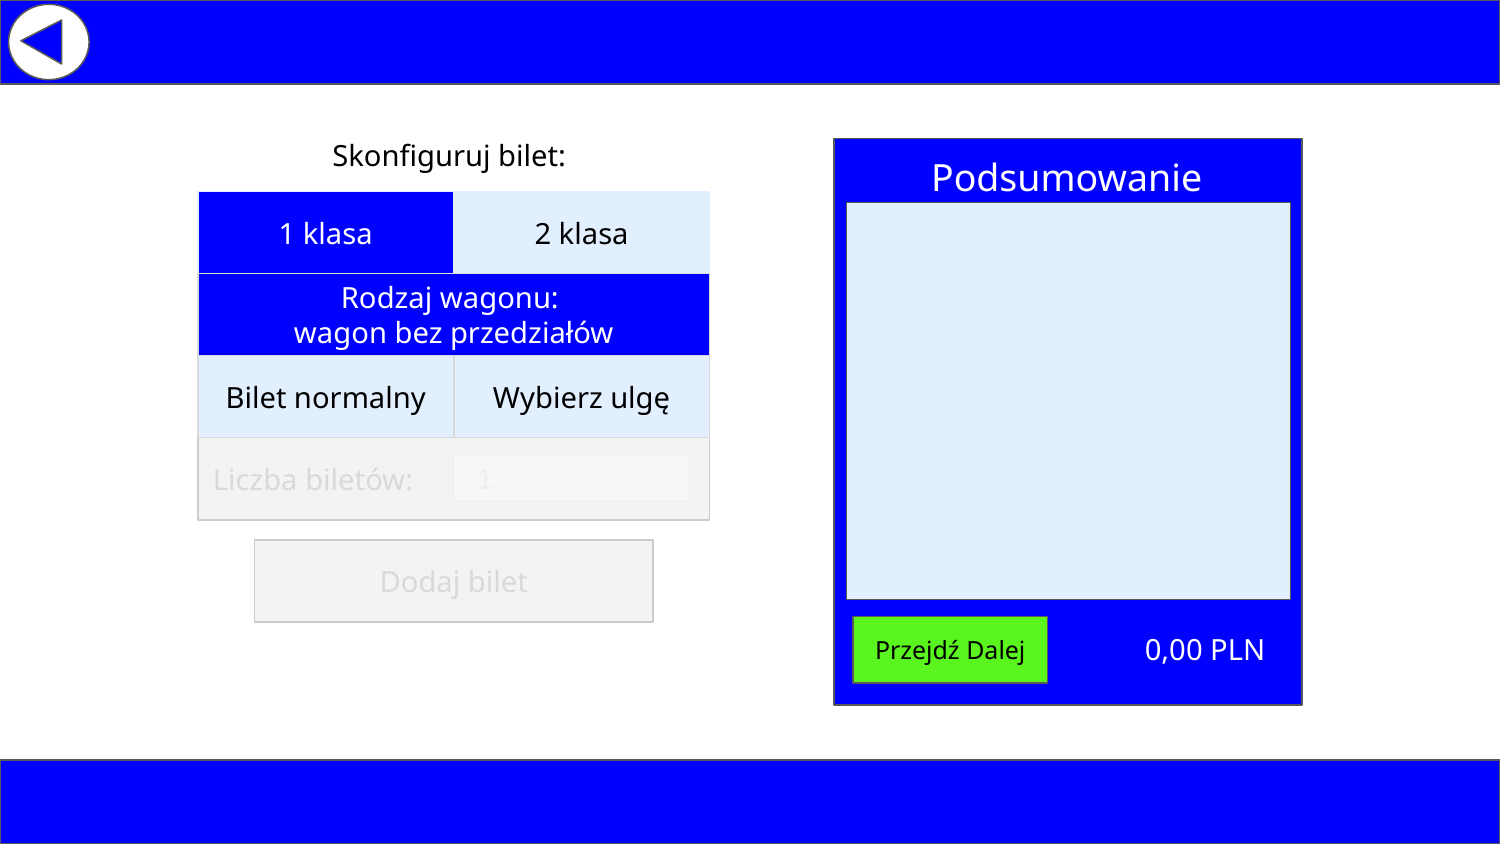

Skonfiguruj bilet:
Podsumowanie
Przejdź Dalej
0,00 PLN
1 klasa
2 klasa
Rodzaj wagonu:
wagon bez przedziałów
Bilet normalny
Wybierz ulgę
Liczba biletów:
 1
Dodaj bilet